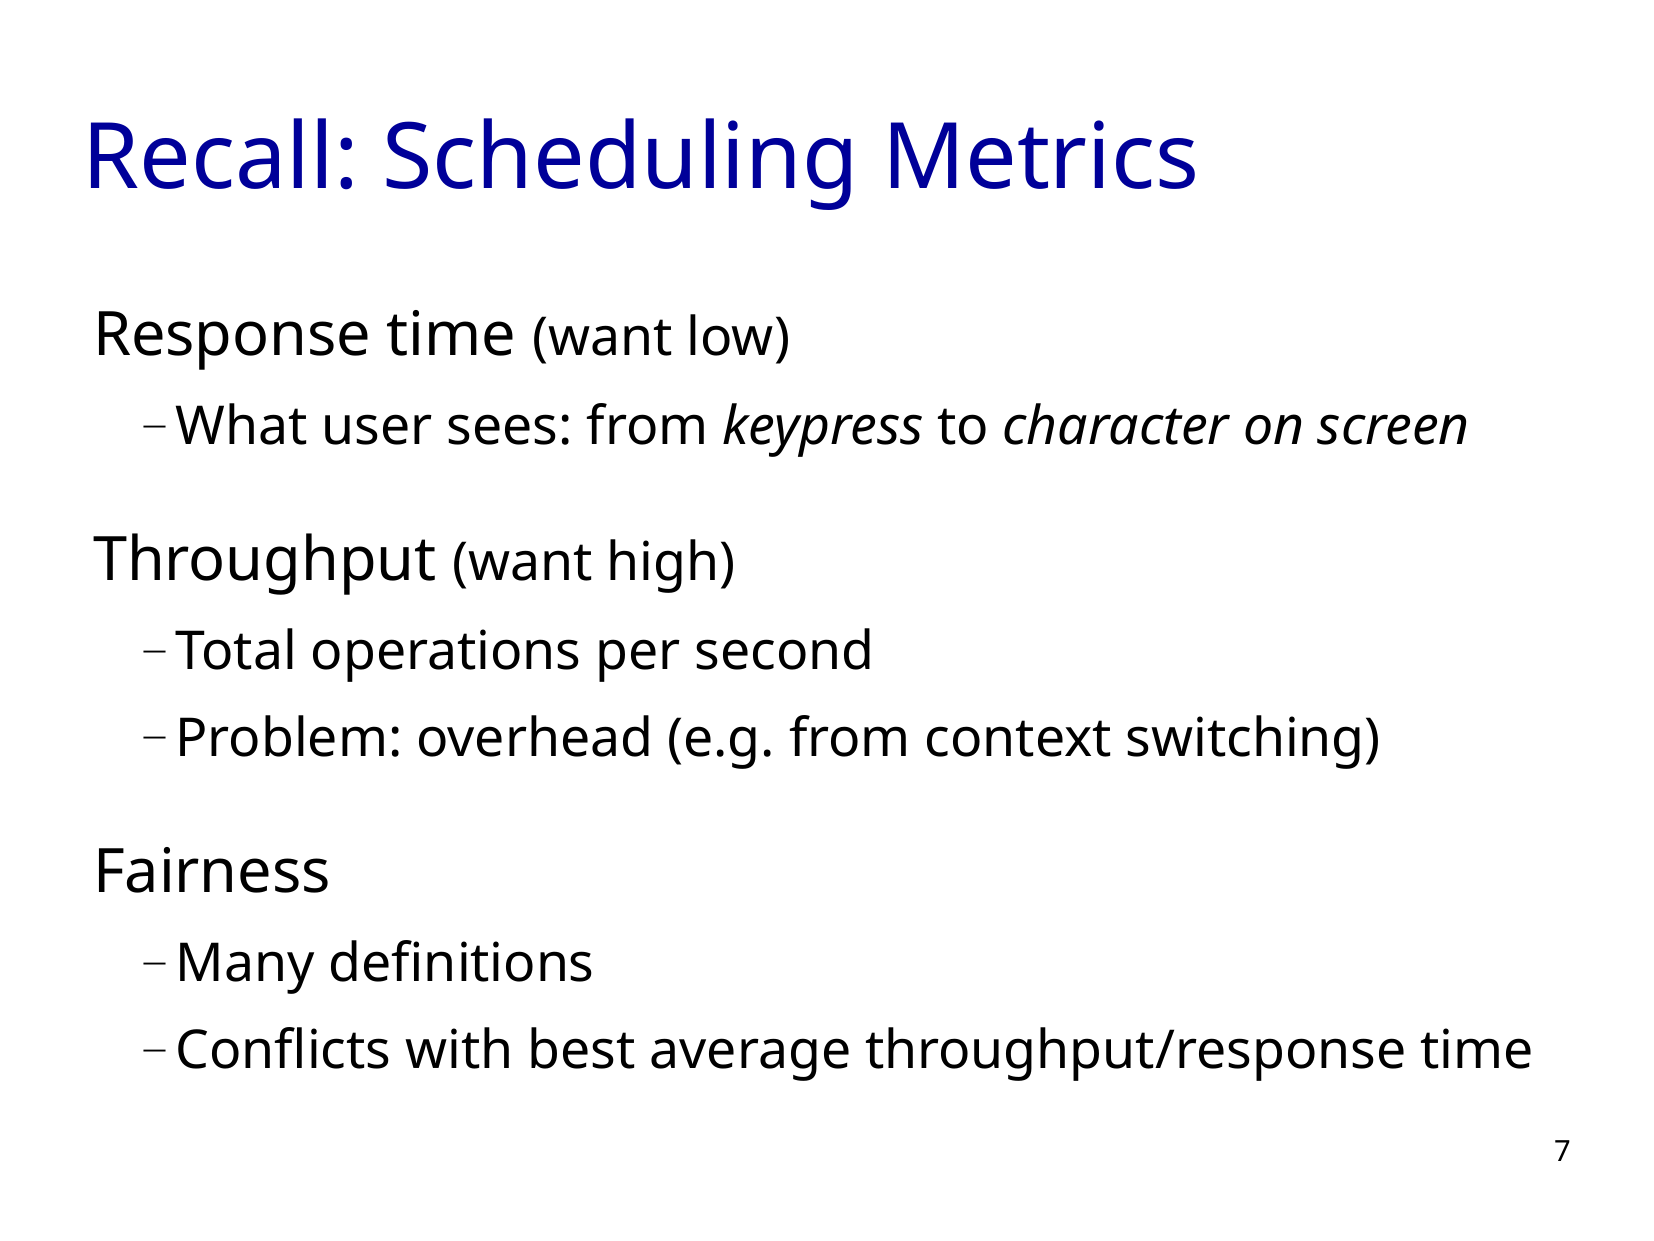

# Recall: Scheduling Metrics
Response time (want low)
What user sees: from keypress to character on screen
Throughput (want high)
Total operations per second
Problem: overhead (e.g. from context switching)
Fairness
Many definitions
Conflicts with best average throughput/response time
7